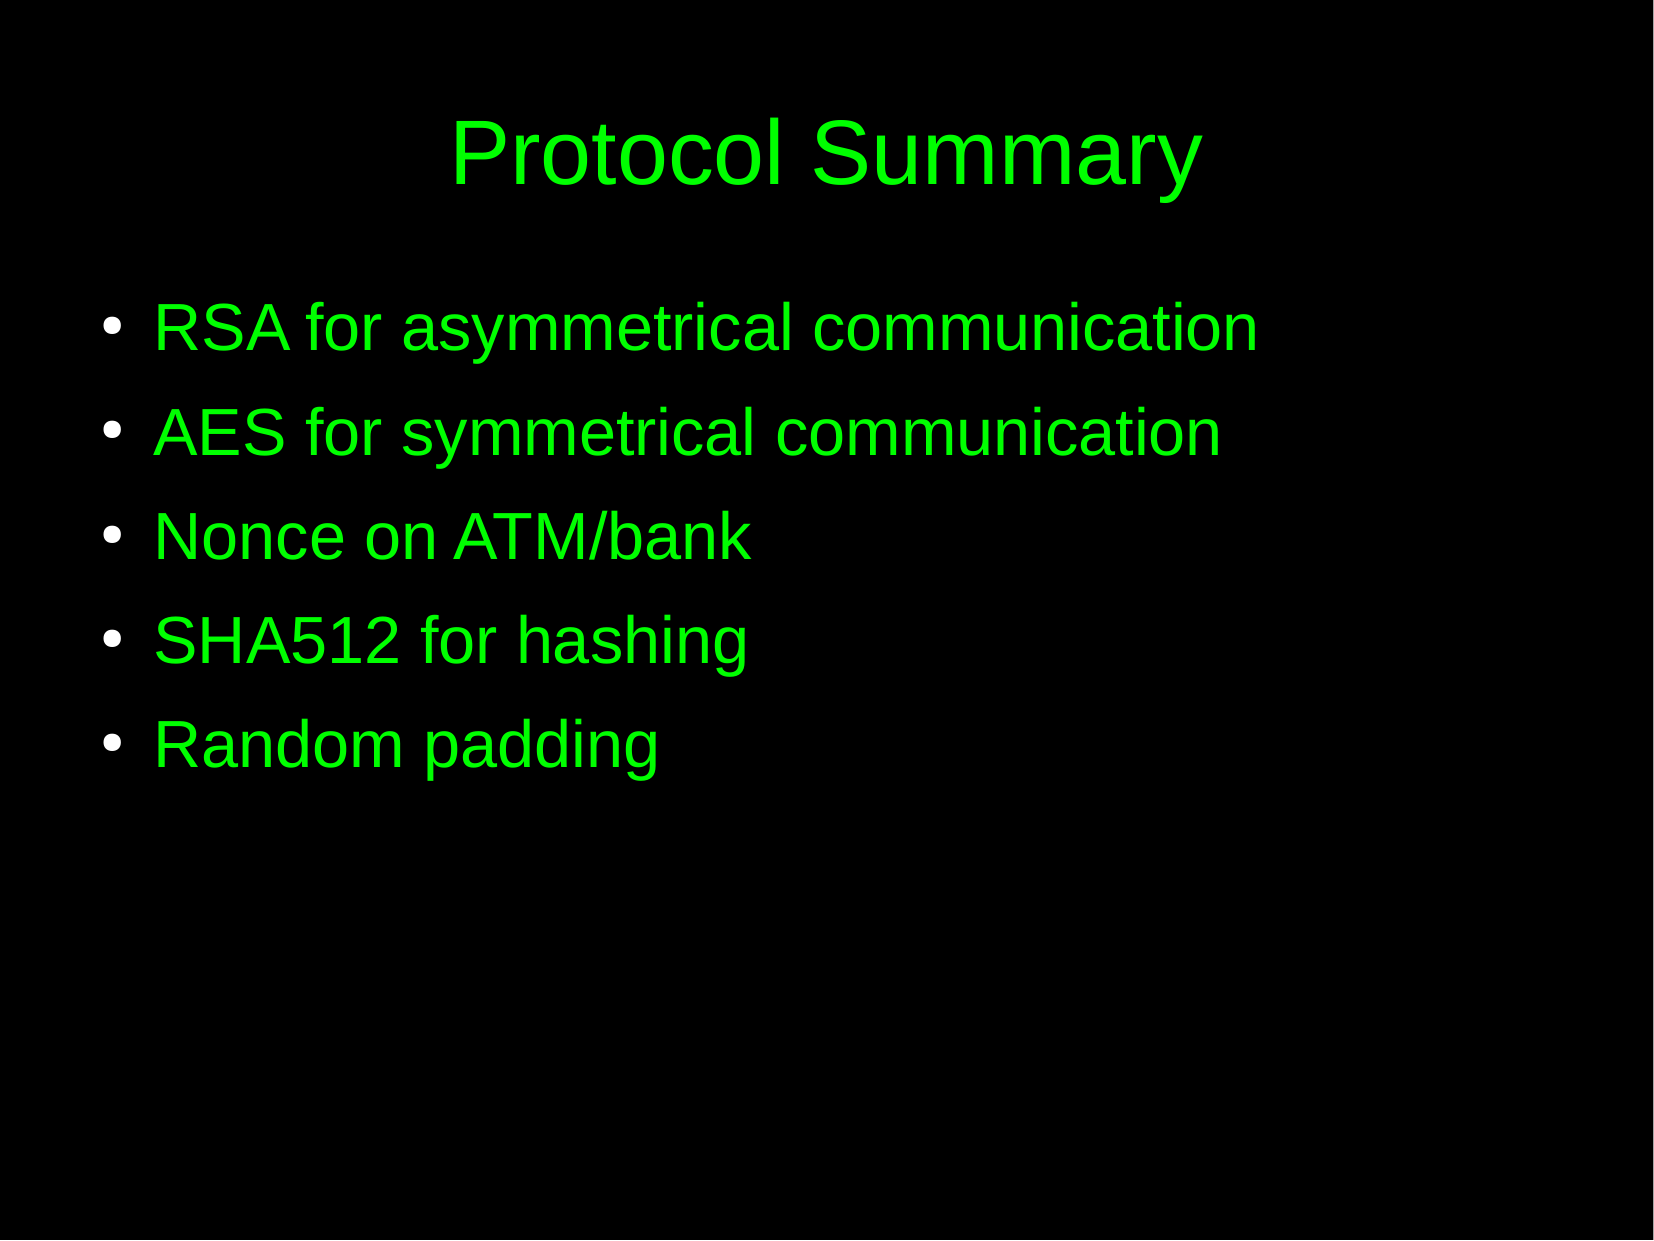

# Protocol Summary
RSA for asymmetrical communication
AES for symmetrical communication
Nonce on ATM/bank
SHA512 for hashing
Random padding